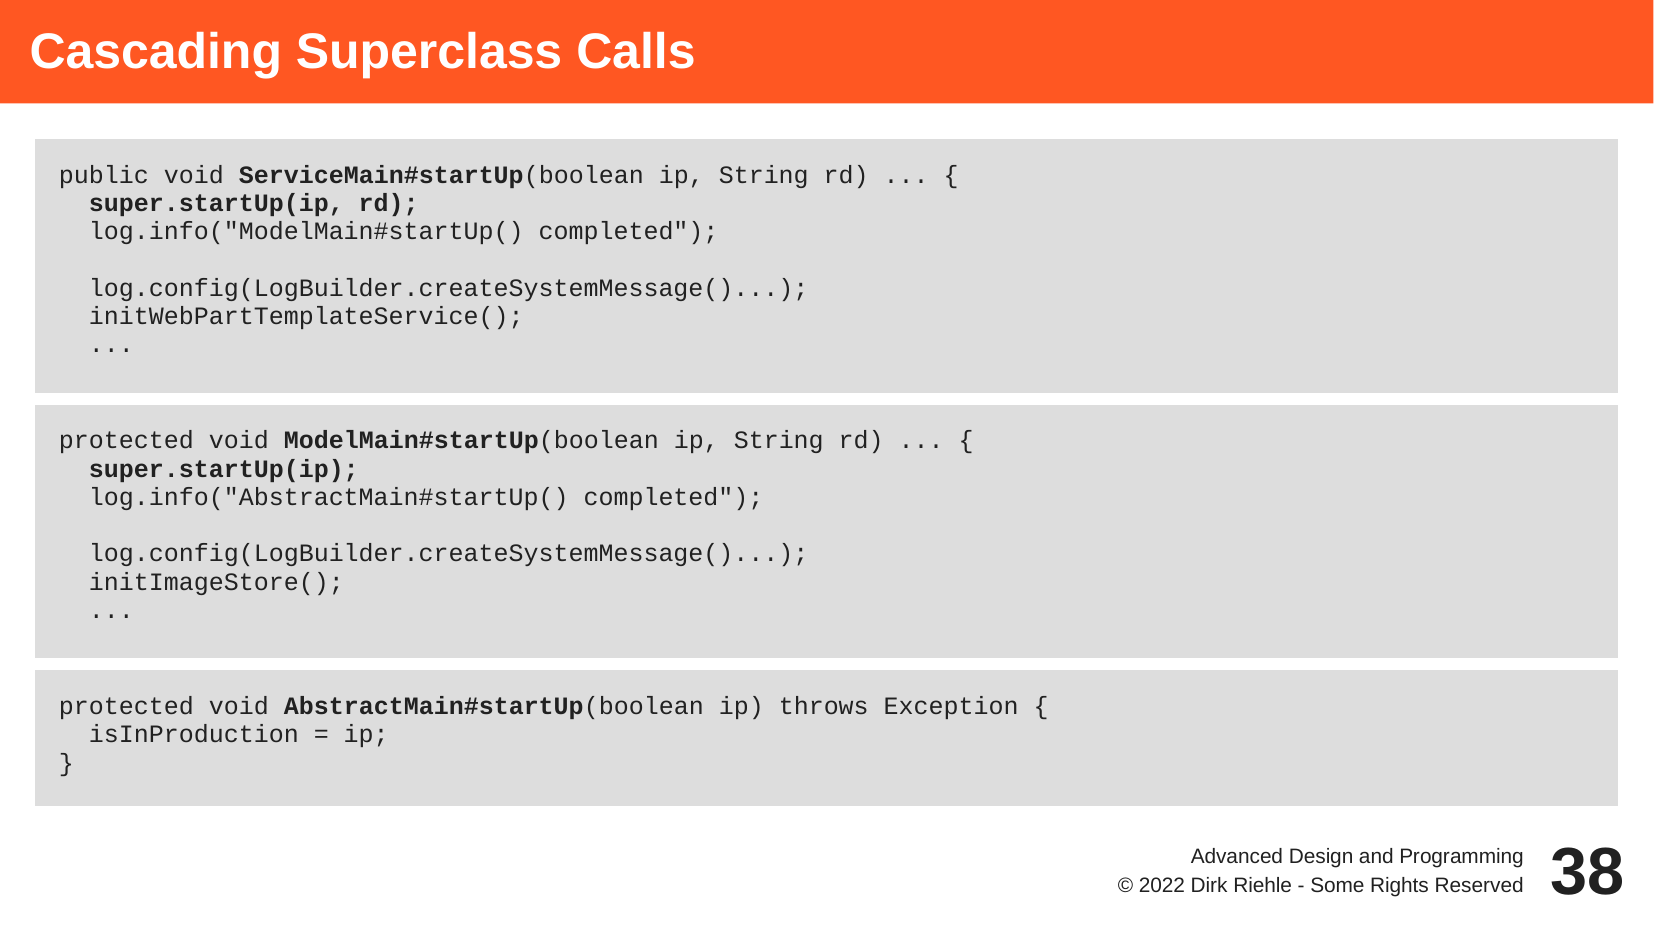

# Cascading Superclass Calls
public void ServiceMain#startUp(boolean ip, String rd) ... {
 super.startUp(ip, rd);
 log.info("ModelMain#startUp() completed");
 log.config(LogBuilder.createSystemMessage()...);
 initWebPartTemplateService();
 ...
protected void ModelMain#startUp(boolean ip, String rd) ... {
 super.startUp(ip);
 log.info("AbstractMain#startUp() completed");
 log.config(LogBuilder.createSystemMessage()...);
 initImageStore();
 ...
protected void AbstractMain#startUp(boolean ip) throws Exception {
 isInProduction = ip;
}
Advanced Design and Programming
38
© 2022 Dirk Riehle - Some Rights Reserved